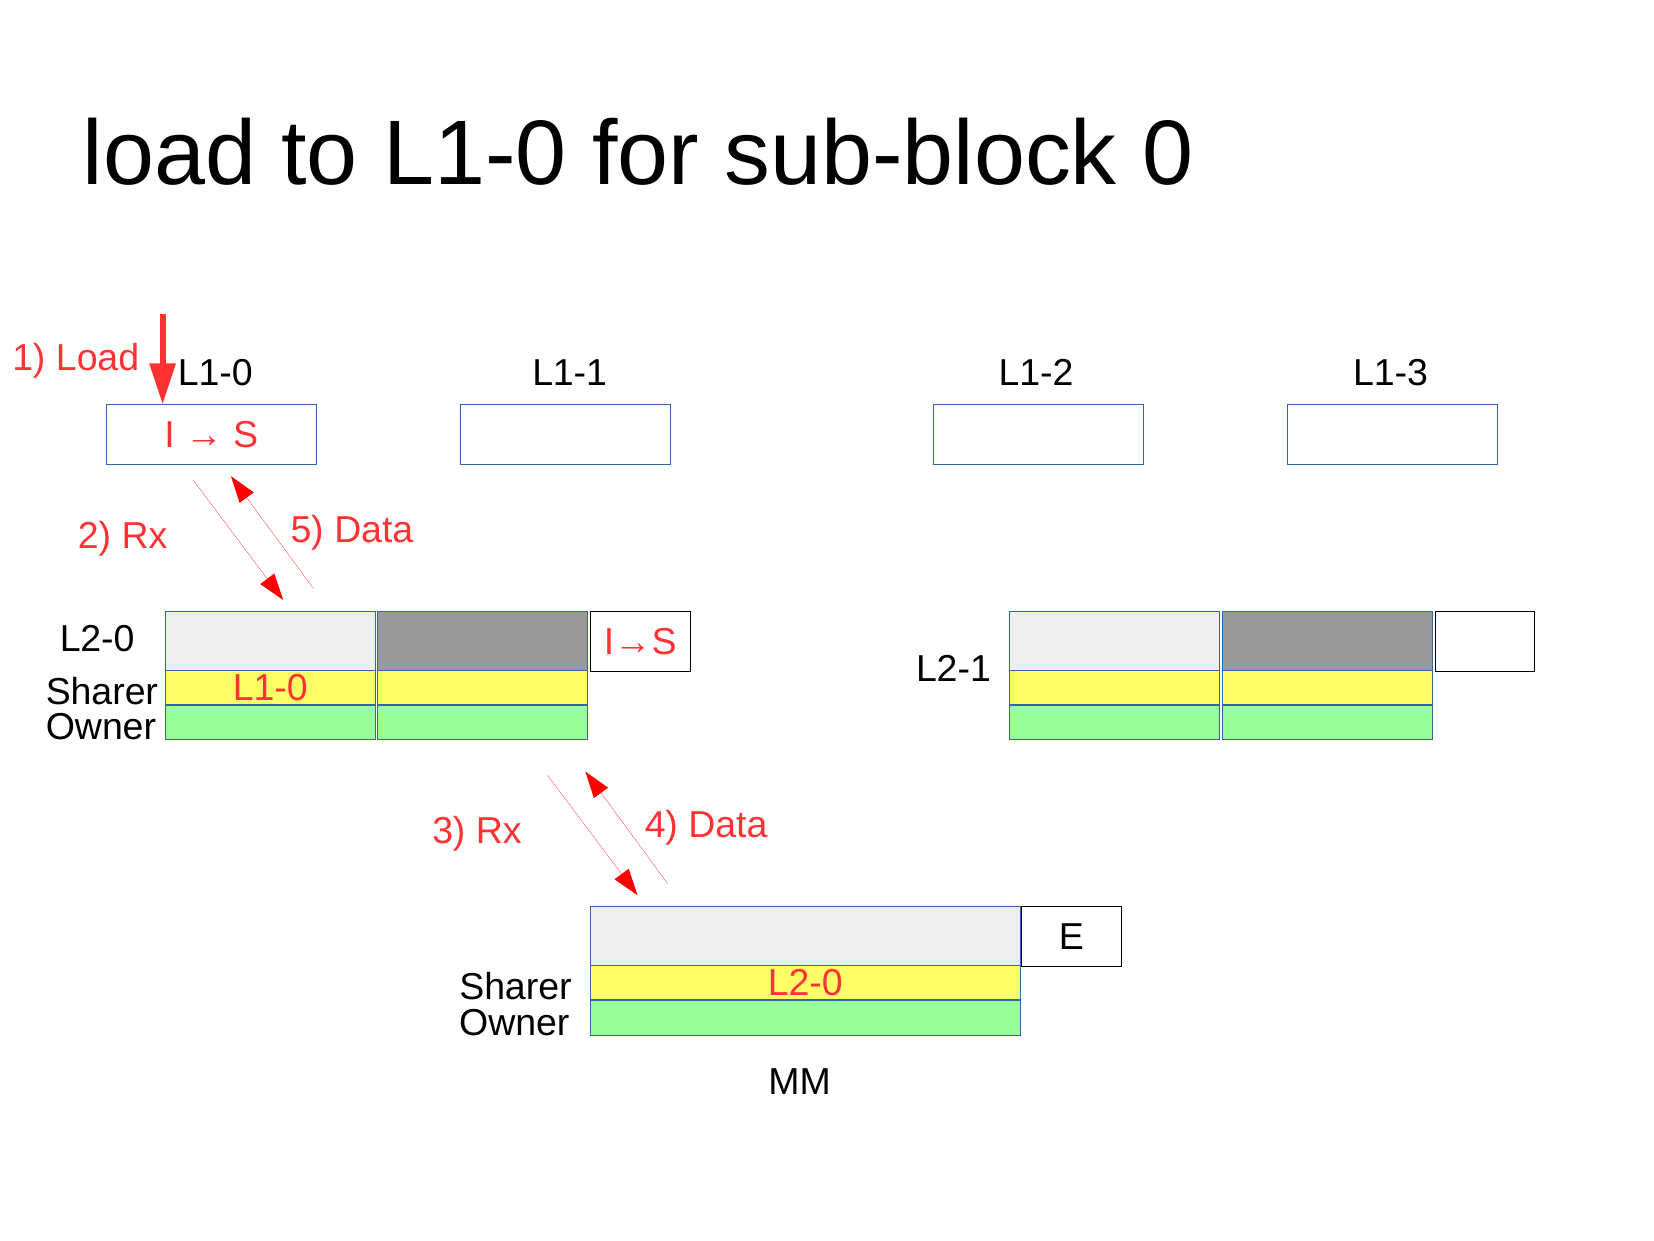

# load to L1-0 for sub-block 0
1) Load
L1-0
L1-1
L1-2
L1-3
I → S
5) Data
2) Rx
L2-0
I→S
L2-1
Sharer
L1-0
Owner
4) Data
3) Rx
E
Sharer
L2-0
Owner
MM